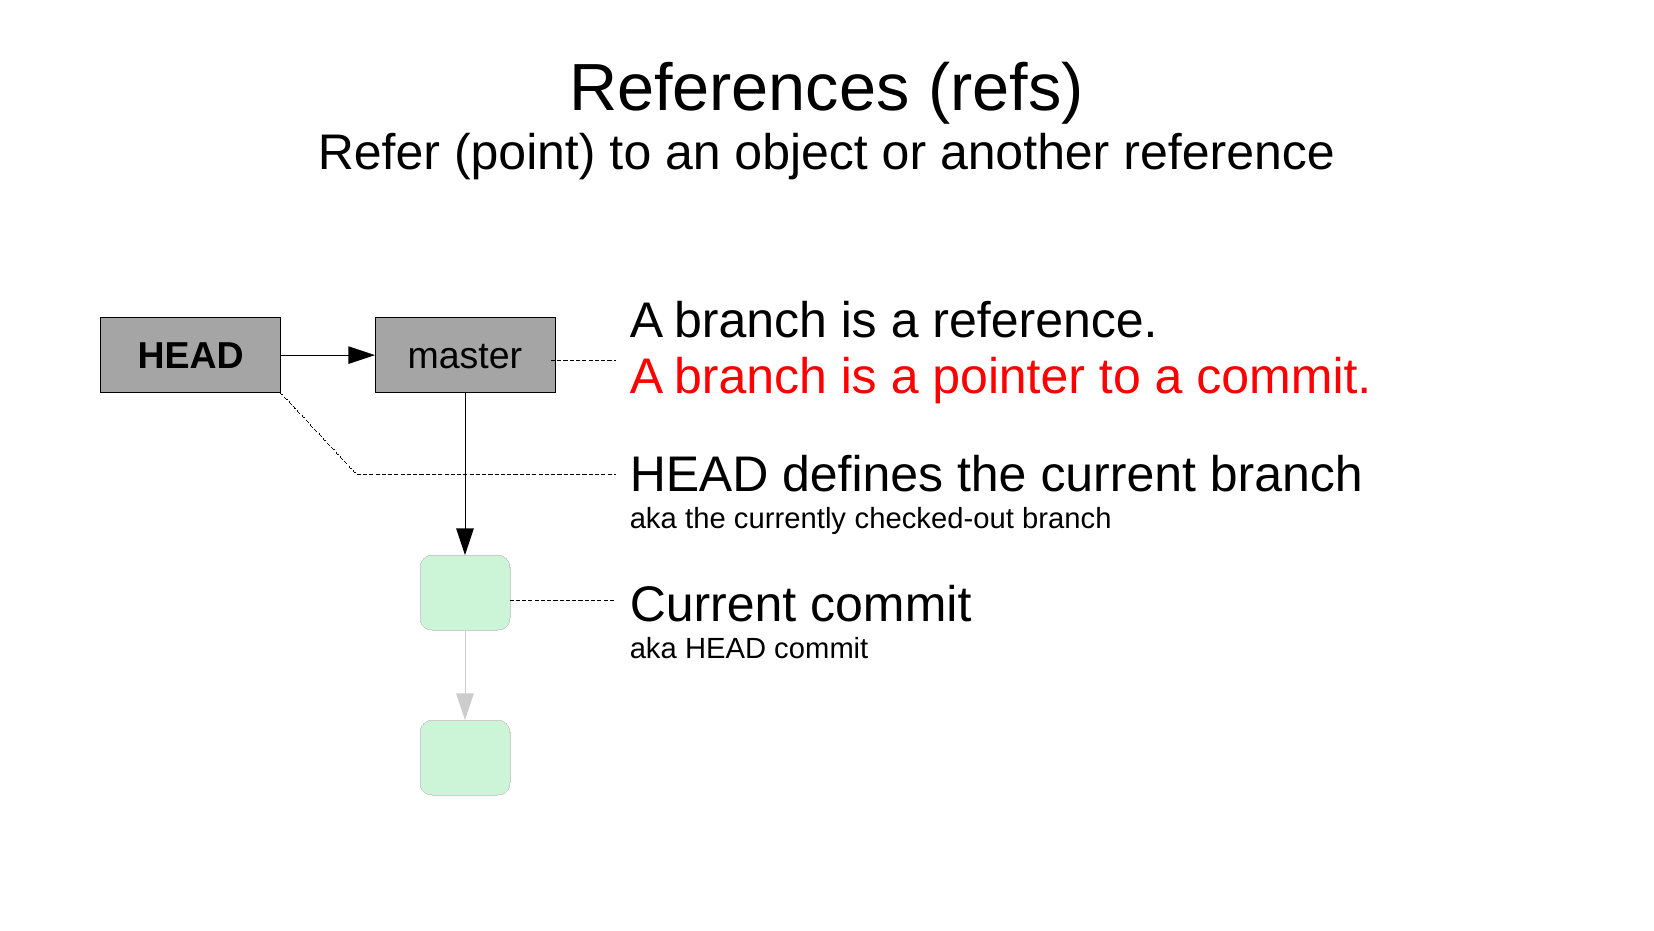

# References (refs) Refer (point) to an object or another reference
A branch is a reference.
A branch is a pointer to a commit.
HEAD defines the current branch
aka the currently checked-out branch
Current commit
aka HEAD commit
HEAD
master